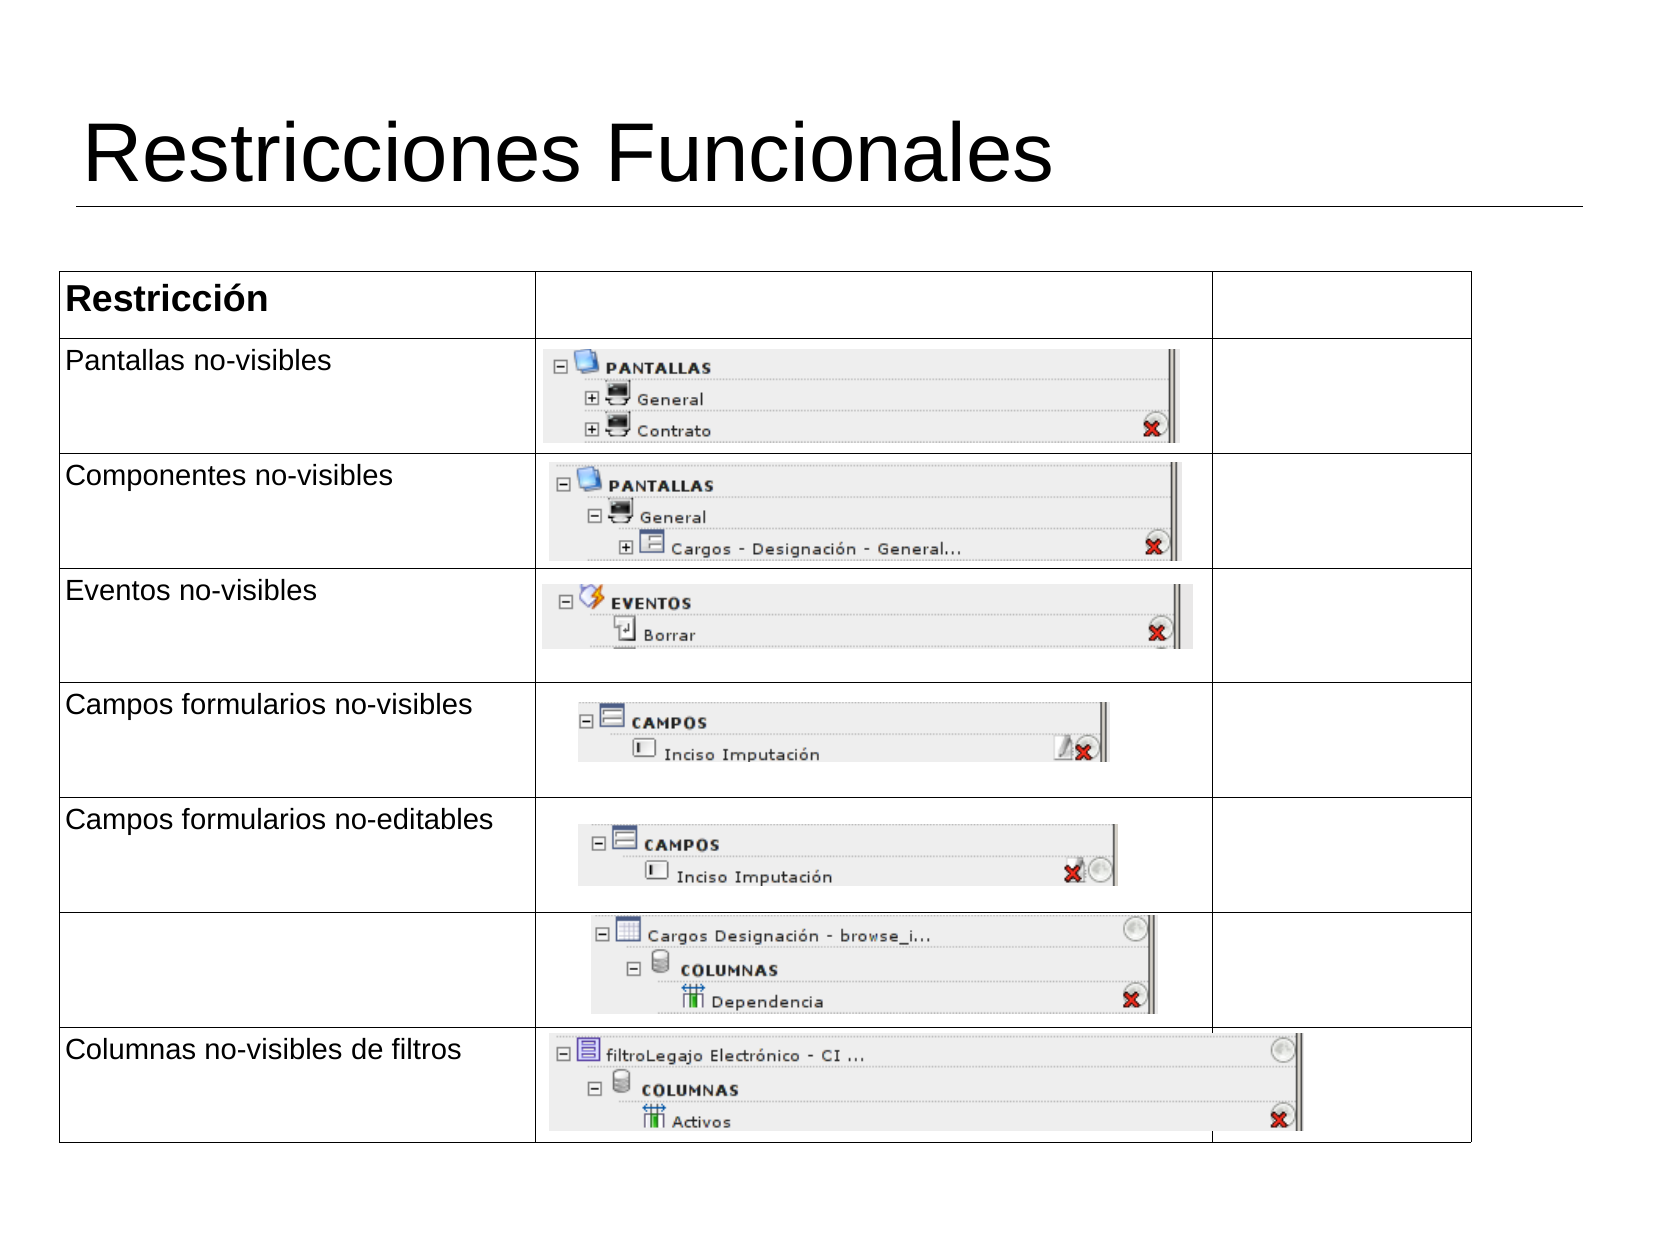

# Restricciones Funcionales
| Restricción | | |
| --- | --- | --- |
| Pantallas no-visibles | | |
| Componentes no-visibles | | |
| Eventos no-visibles | | |
| Campos formularios no-visibles | | |
| Campos formularios no-editables | | |
| | | |
| Columnas no-visibles de filtros | | |